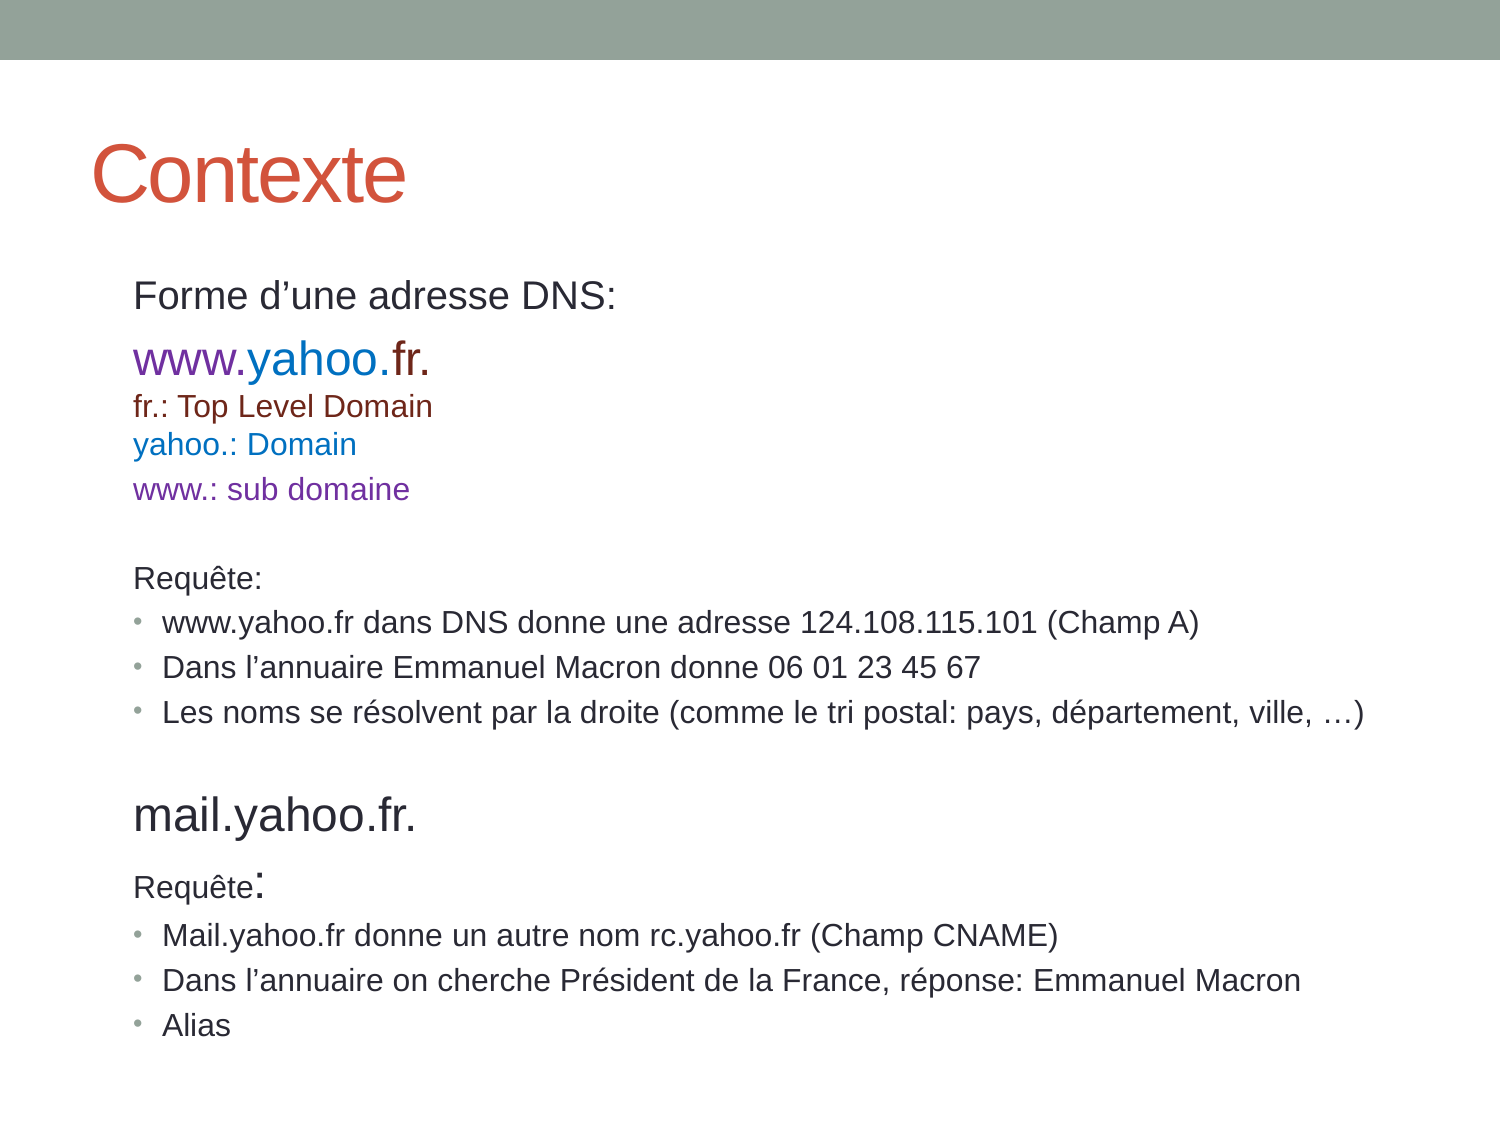

# Contexte
Forme d’une adresse DNS:
www.yahoo.fr.
fr.: Top Level Domain
yahoo.: Domain
www.: sub domaine
Requête:
www.yahoo.fr dans DNS donne une adresse 124.108.115.101 (Champ A)
Dans l’annuaire Emmanuel Macron donne 06 01 23 45 67
Les noms se résolvent par la droite (comme le tri postal: pays, département, ville, …)
mail.yahoo.fr.
Requête:
Mail.yahoo.fr donne un autre nom rc.yahoo.fr (Champ CNAME)
Dans l’annuaire on cherche Président de la France, réponse: Emmanuel Macron
Alias